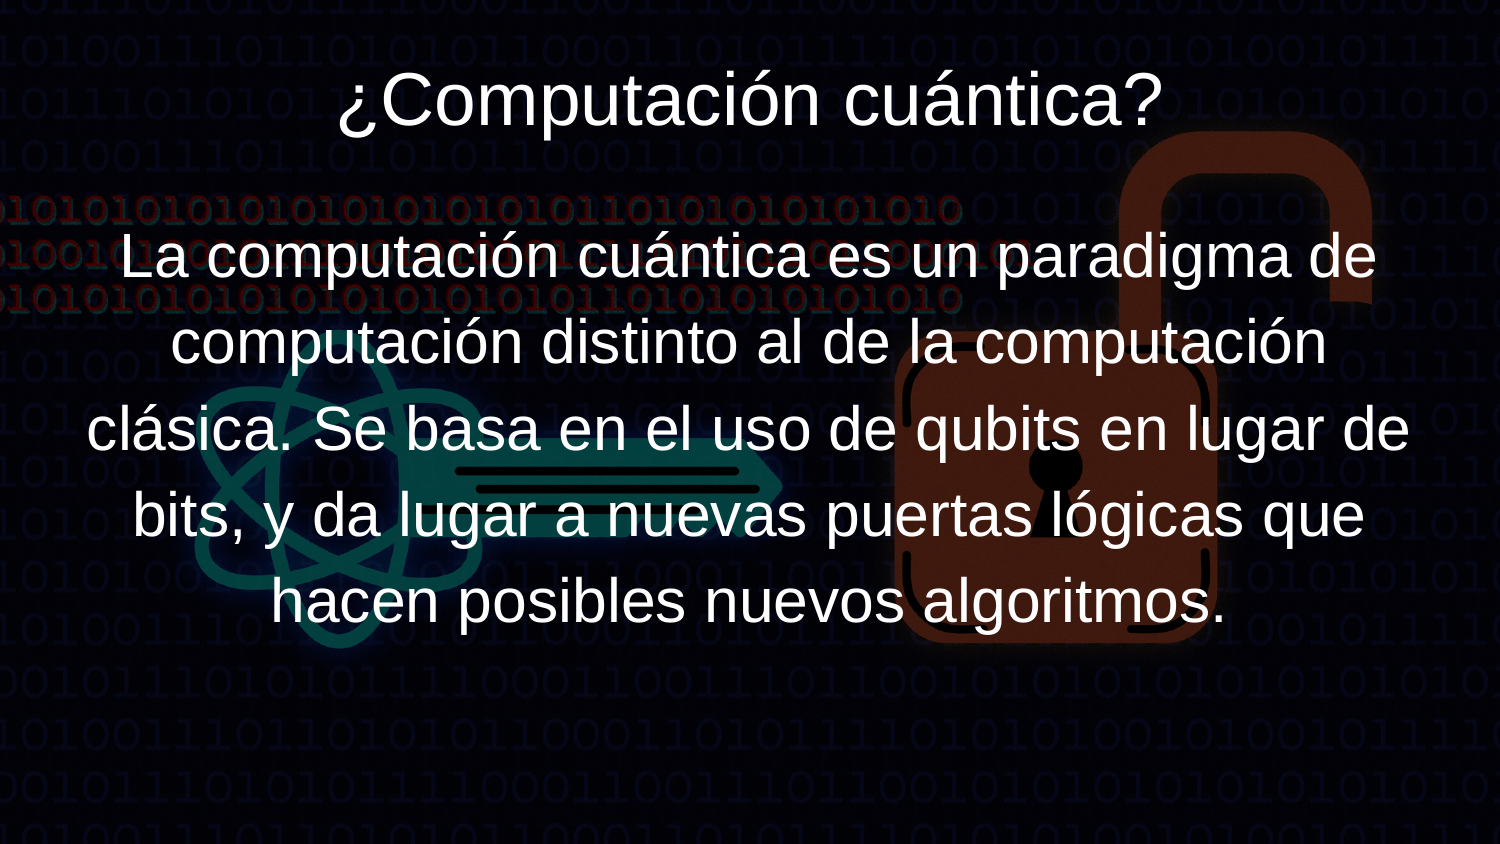

# ¿Computación cuántica?
La computación cuántica es un paradigma de computación distinto al de la computación clásica. Se basa en el uso de qubits en lugar de bits, y da lugar a nuevas puertas lógicas que hacen posibles nuevos algoritmos.